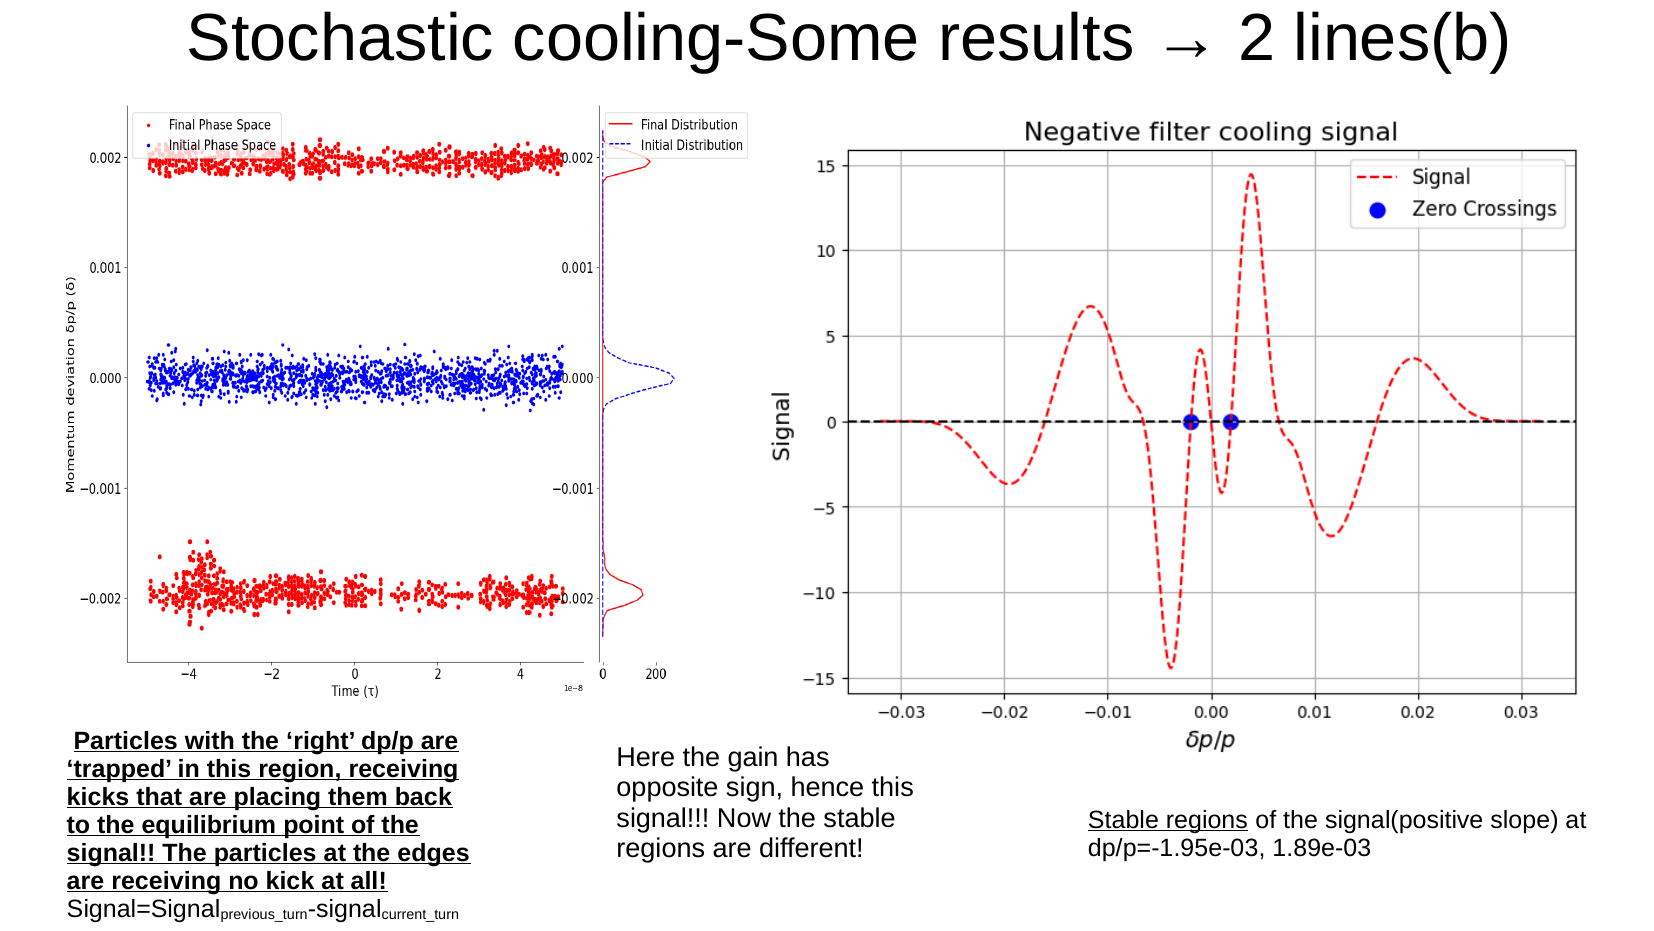

# Stochastic cooling-Some results → 2 lines(b)
 Particles with the ‘right’ dp/p are ‘trapped’ in this region, receiving kicks that are placing them back to the equilibrium point of the signal!! The particles at the edges are receiving no kick at all!
Signal=Signalprevious_turn-signalcurrent_turn
Here the gain has opposite sign, hence this signal!!! Now the stable regions are different!
Stable regions of the signal(positive slope) at
dp/p=-1.95e-03, 1.89e-03